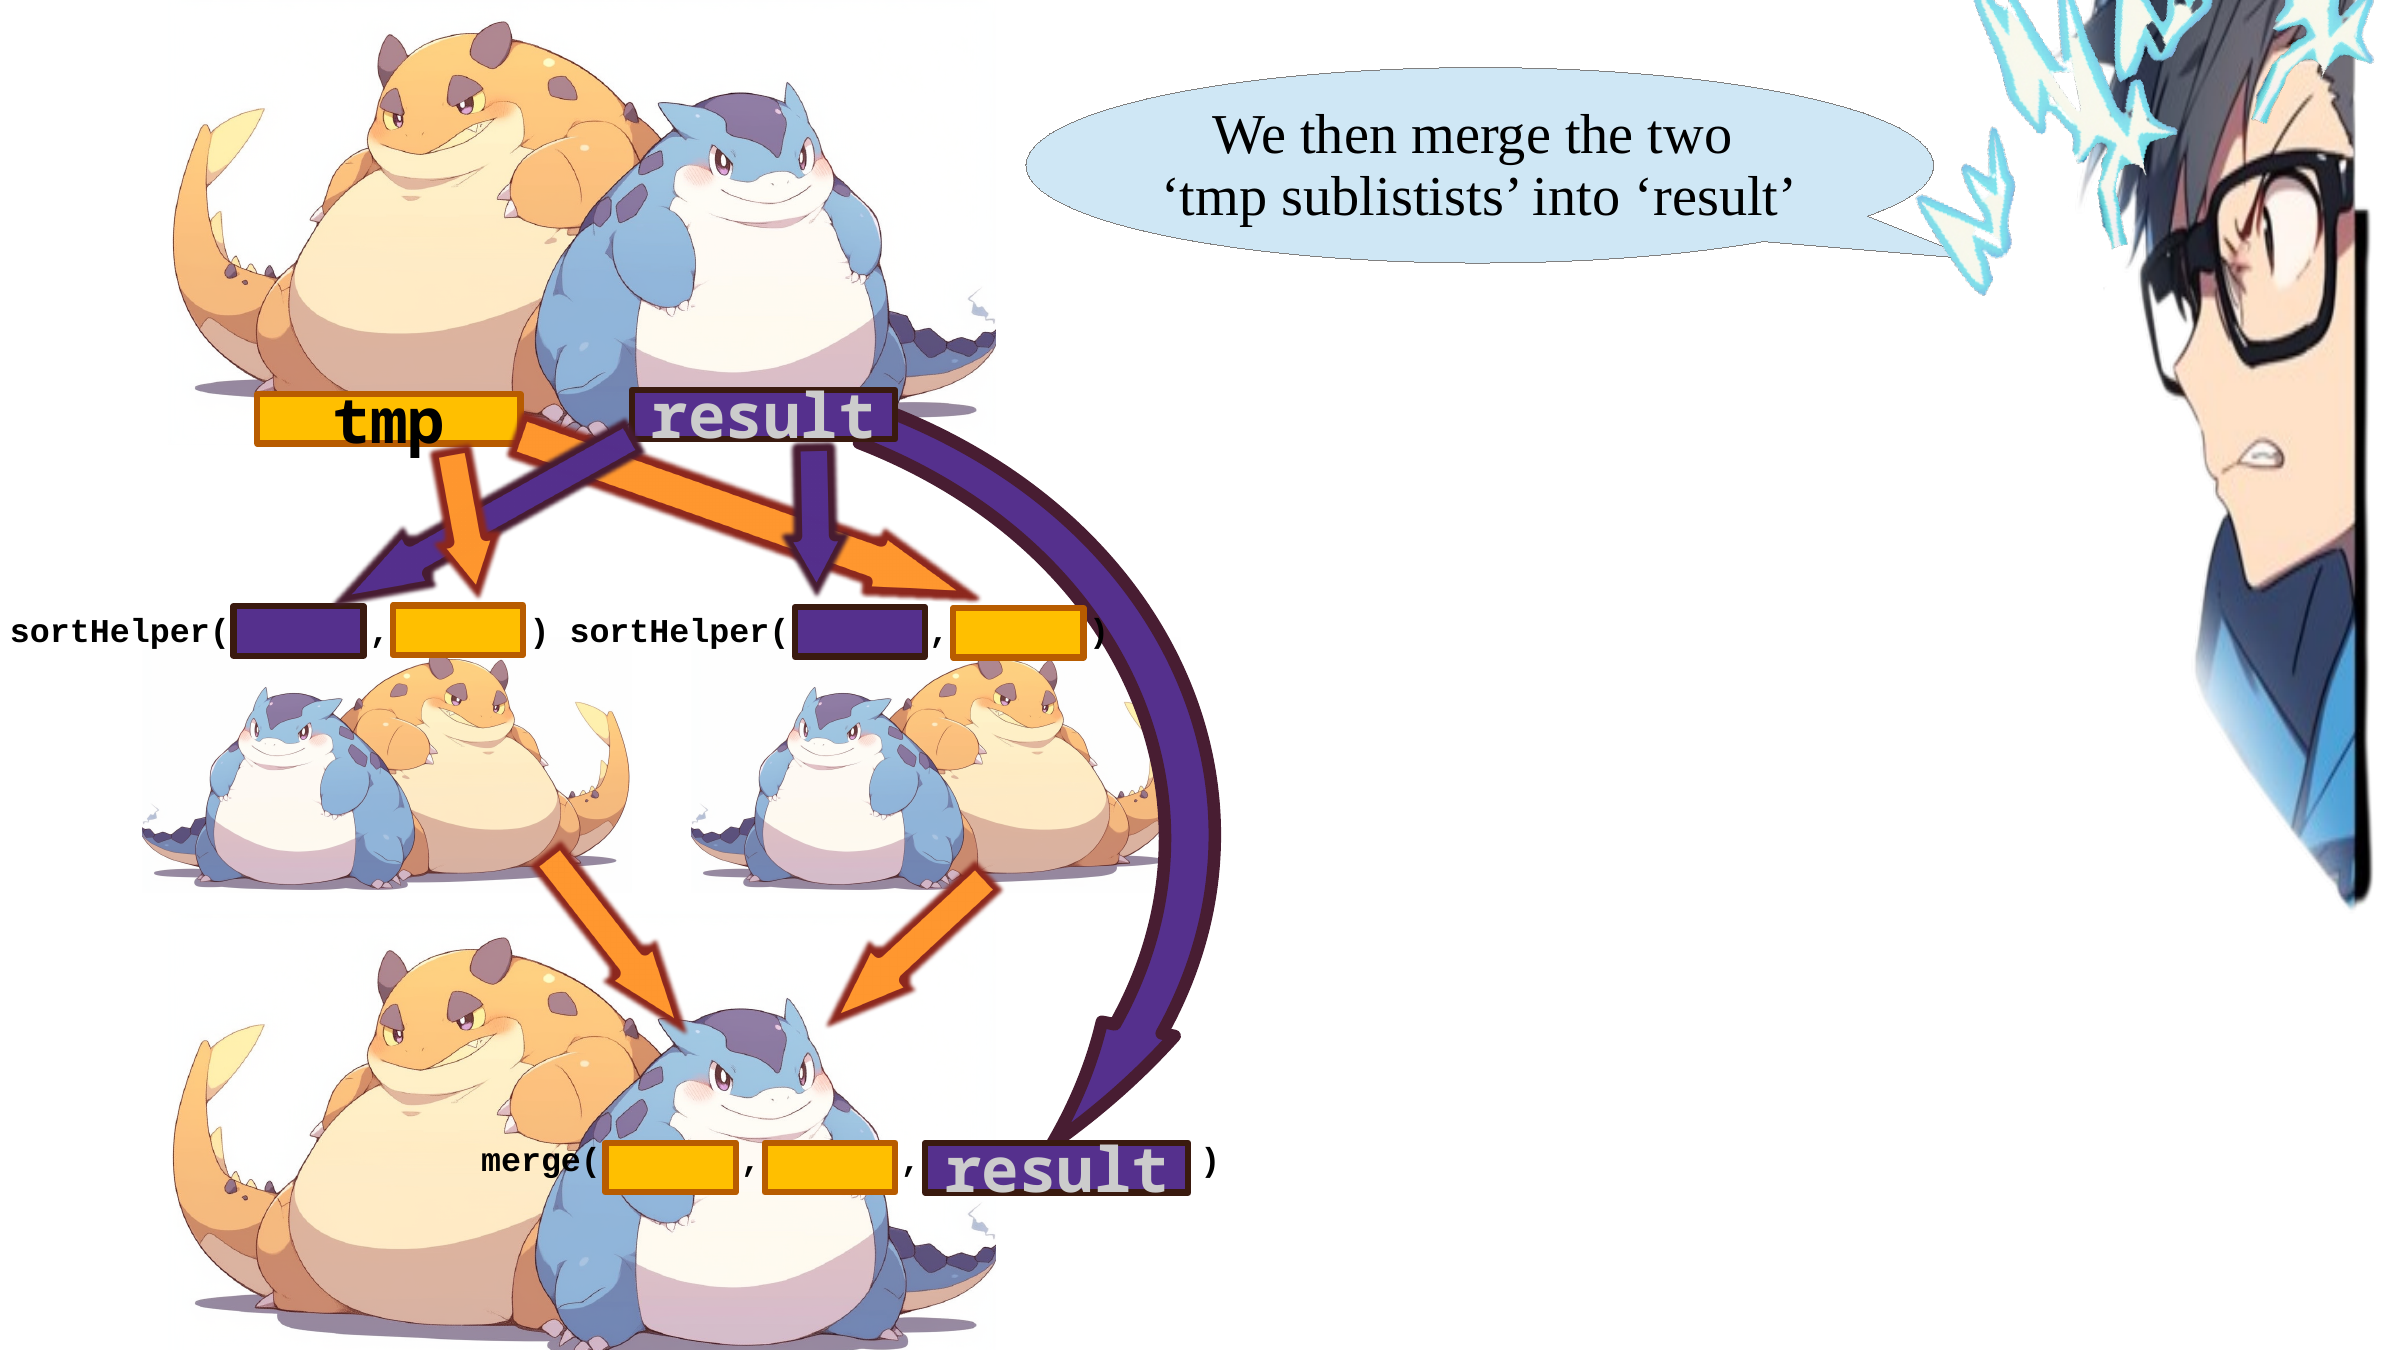

We then merge the two
‘tmp sublistists’ into ‘result’
result
tmp
sortHelper( , ) sortHelper( , )
merge( , , )
result